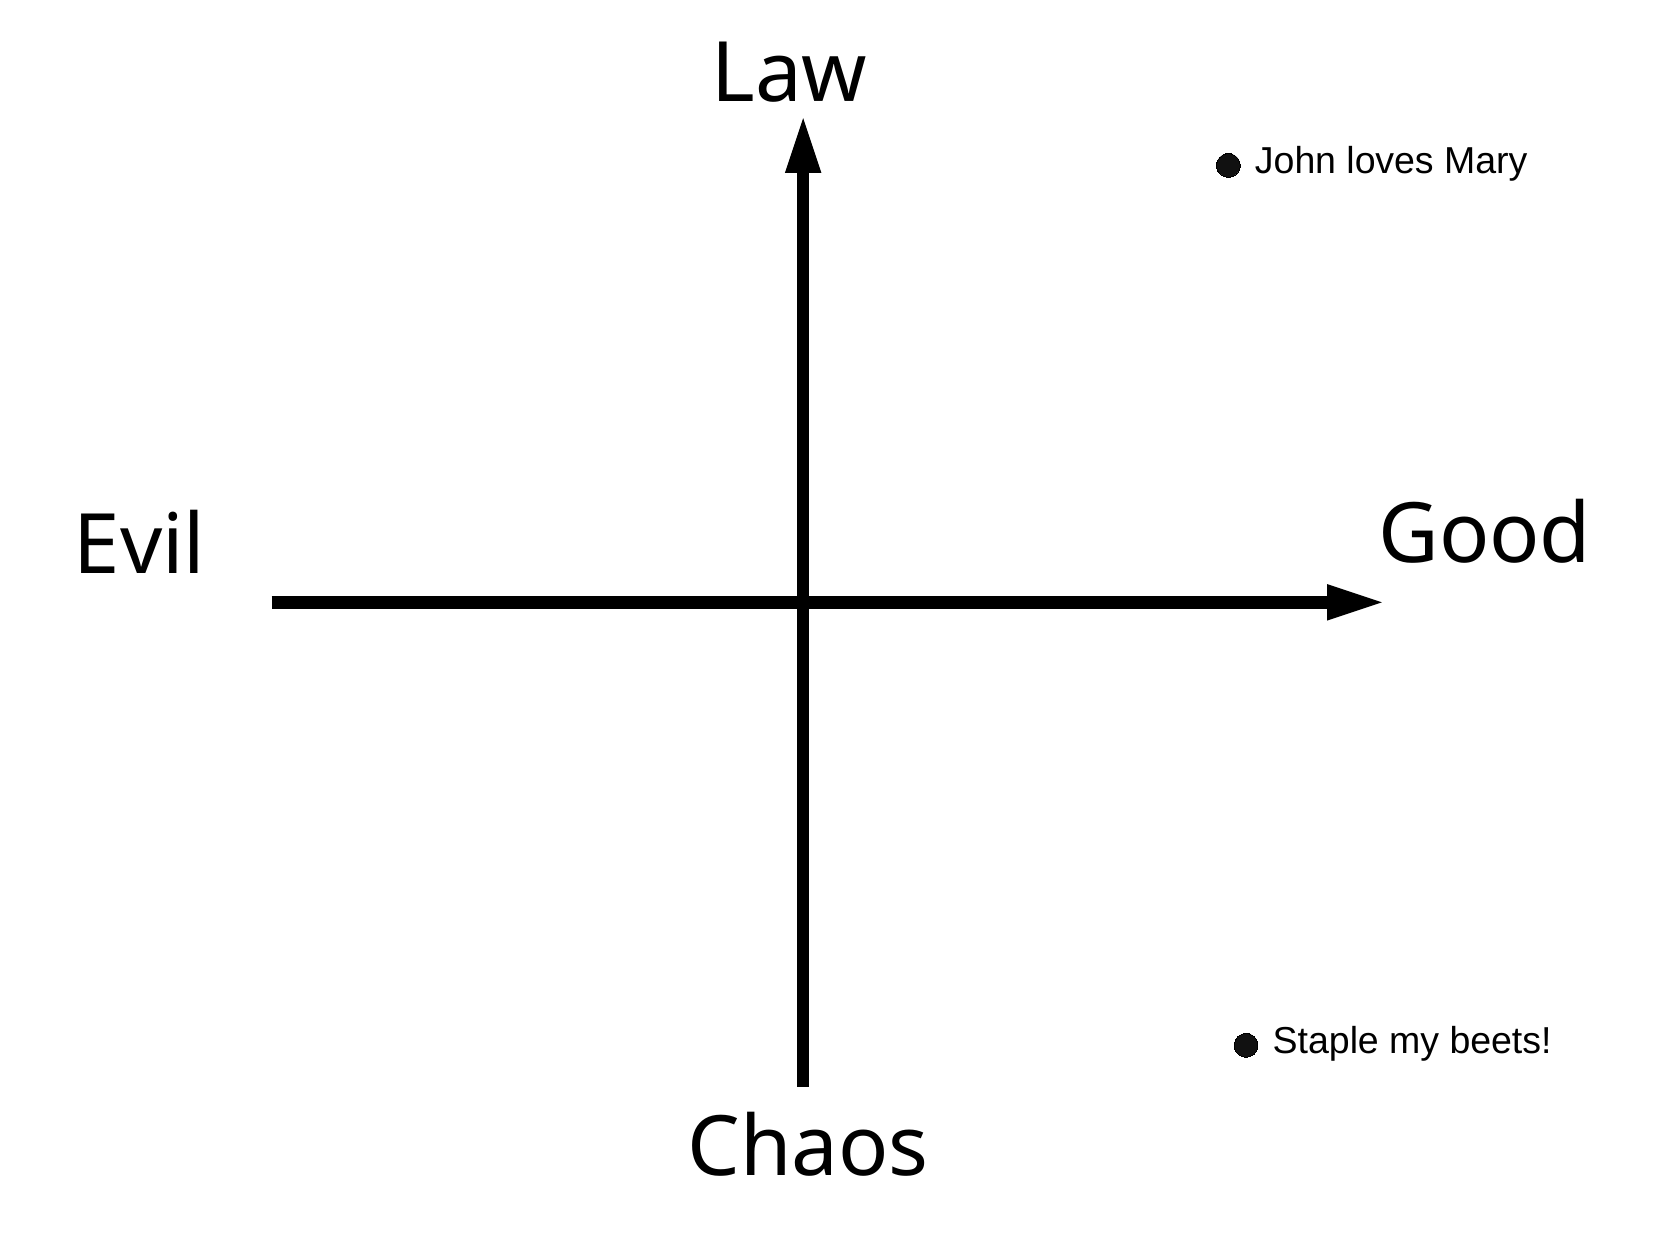

Law
John loves Mary
Good
Evil
Staple my beets!
Chaos